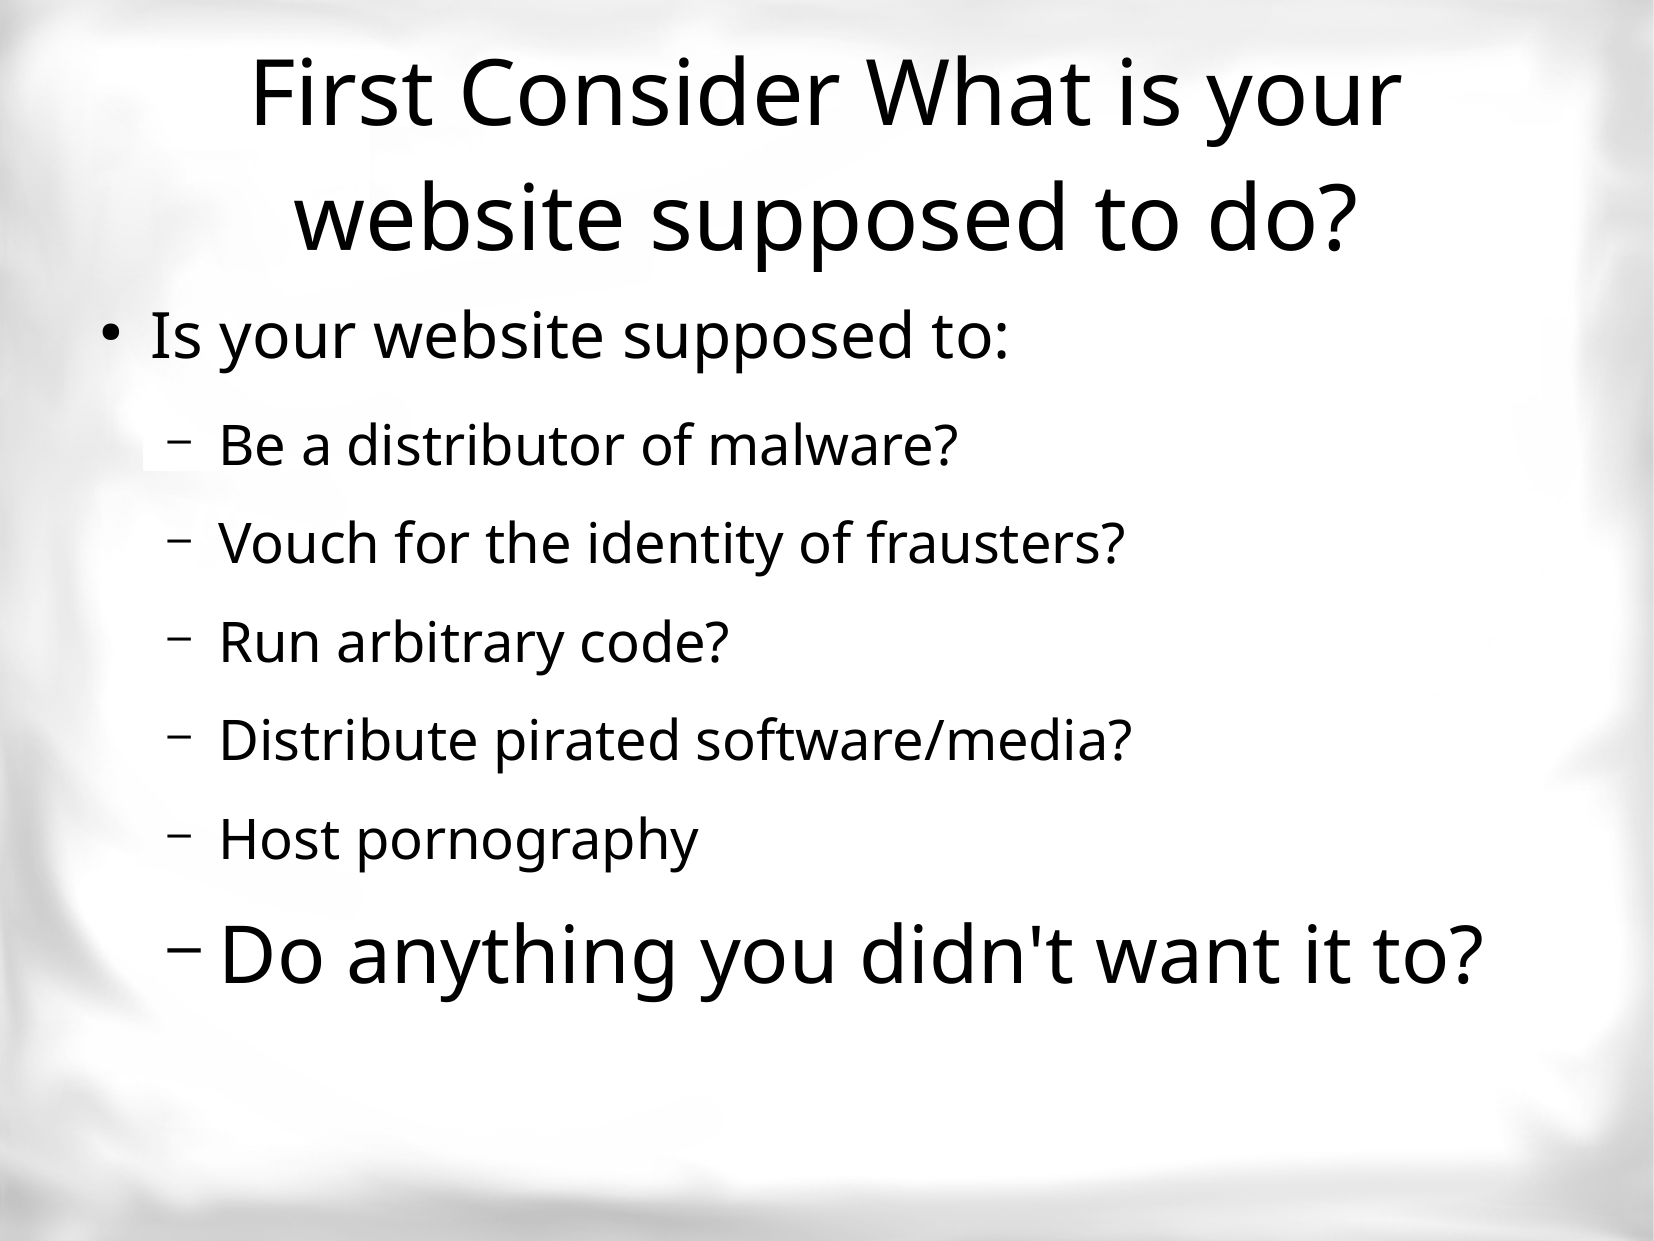

# First Consider What is your website supposed to do?
Is your website supposed to:
Be a distributor of malware?
Vouch for the identity of frausters?
Run arbitrary code?
Distribute pirated software/media?
Host pornography
Do anything you didn't want it to?